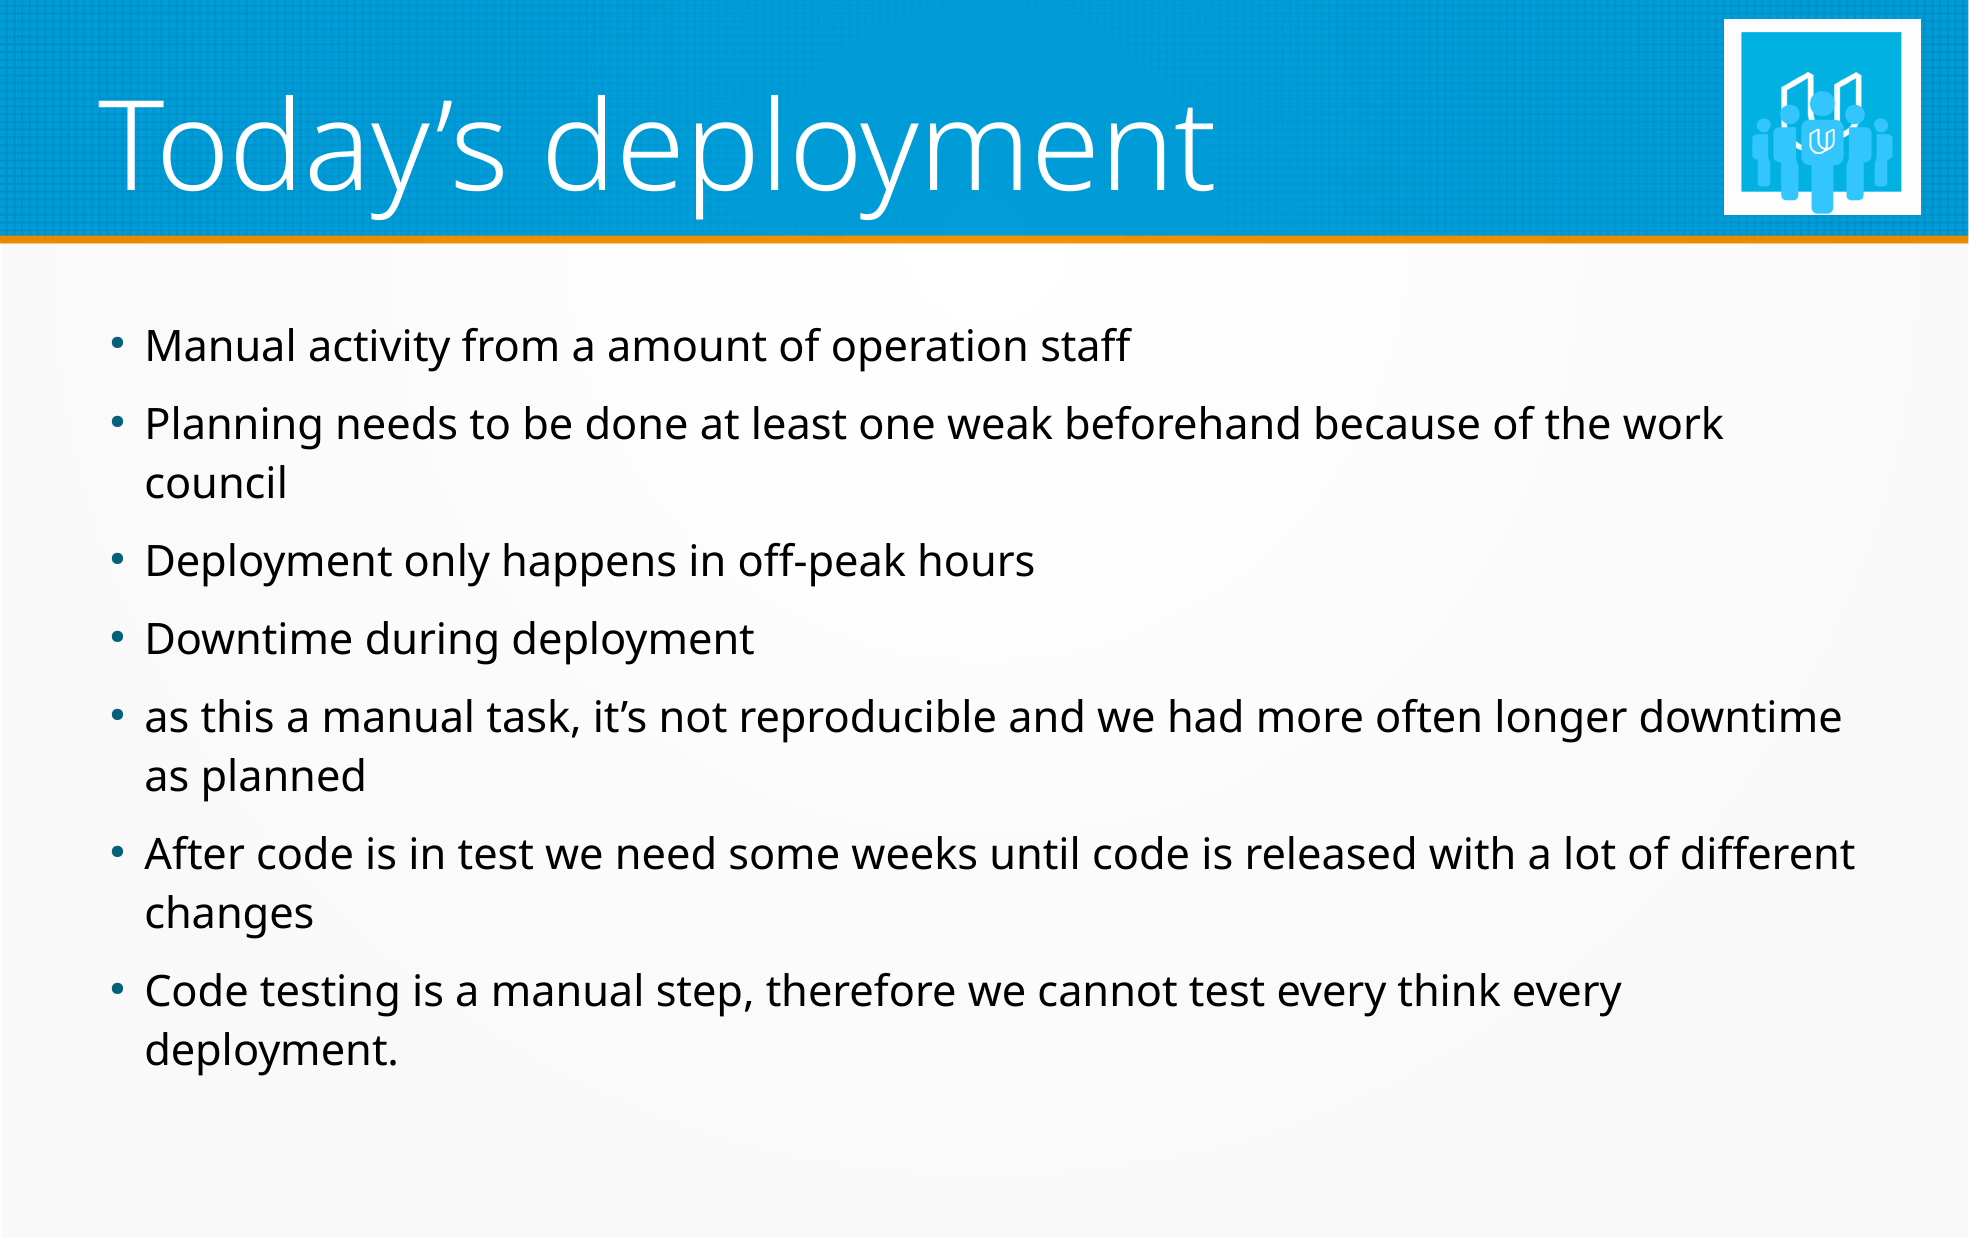

# Today’s deployment
Manual activity from a amount of operation staff
Planning needs to be done at least one weak beforehand because of the work council
Deployment only happens in off-peak hours
Downtime during deployment
as this a manual task, it’s not reproducible and we had more often longer downtime as planned
After code is in test we need some weeks until code is released with a lot of different changes
Code testing is a manual step, therefore we cannot test every think every deployment.